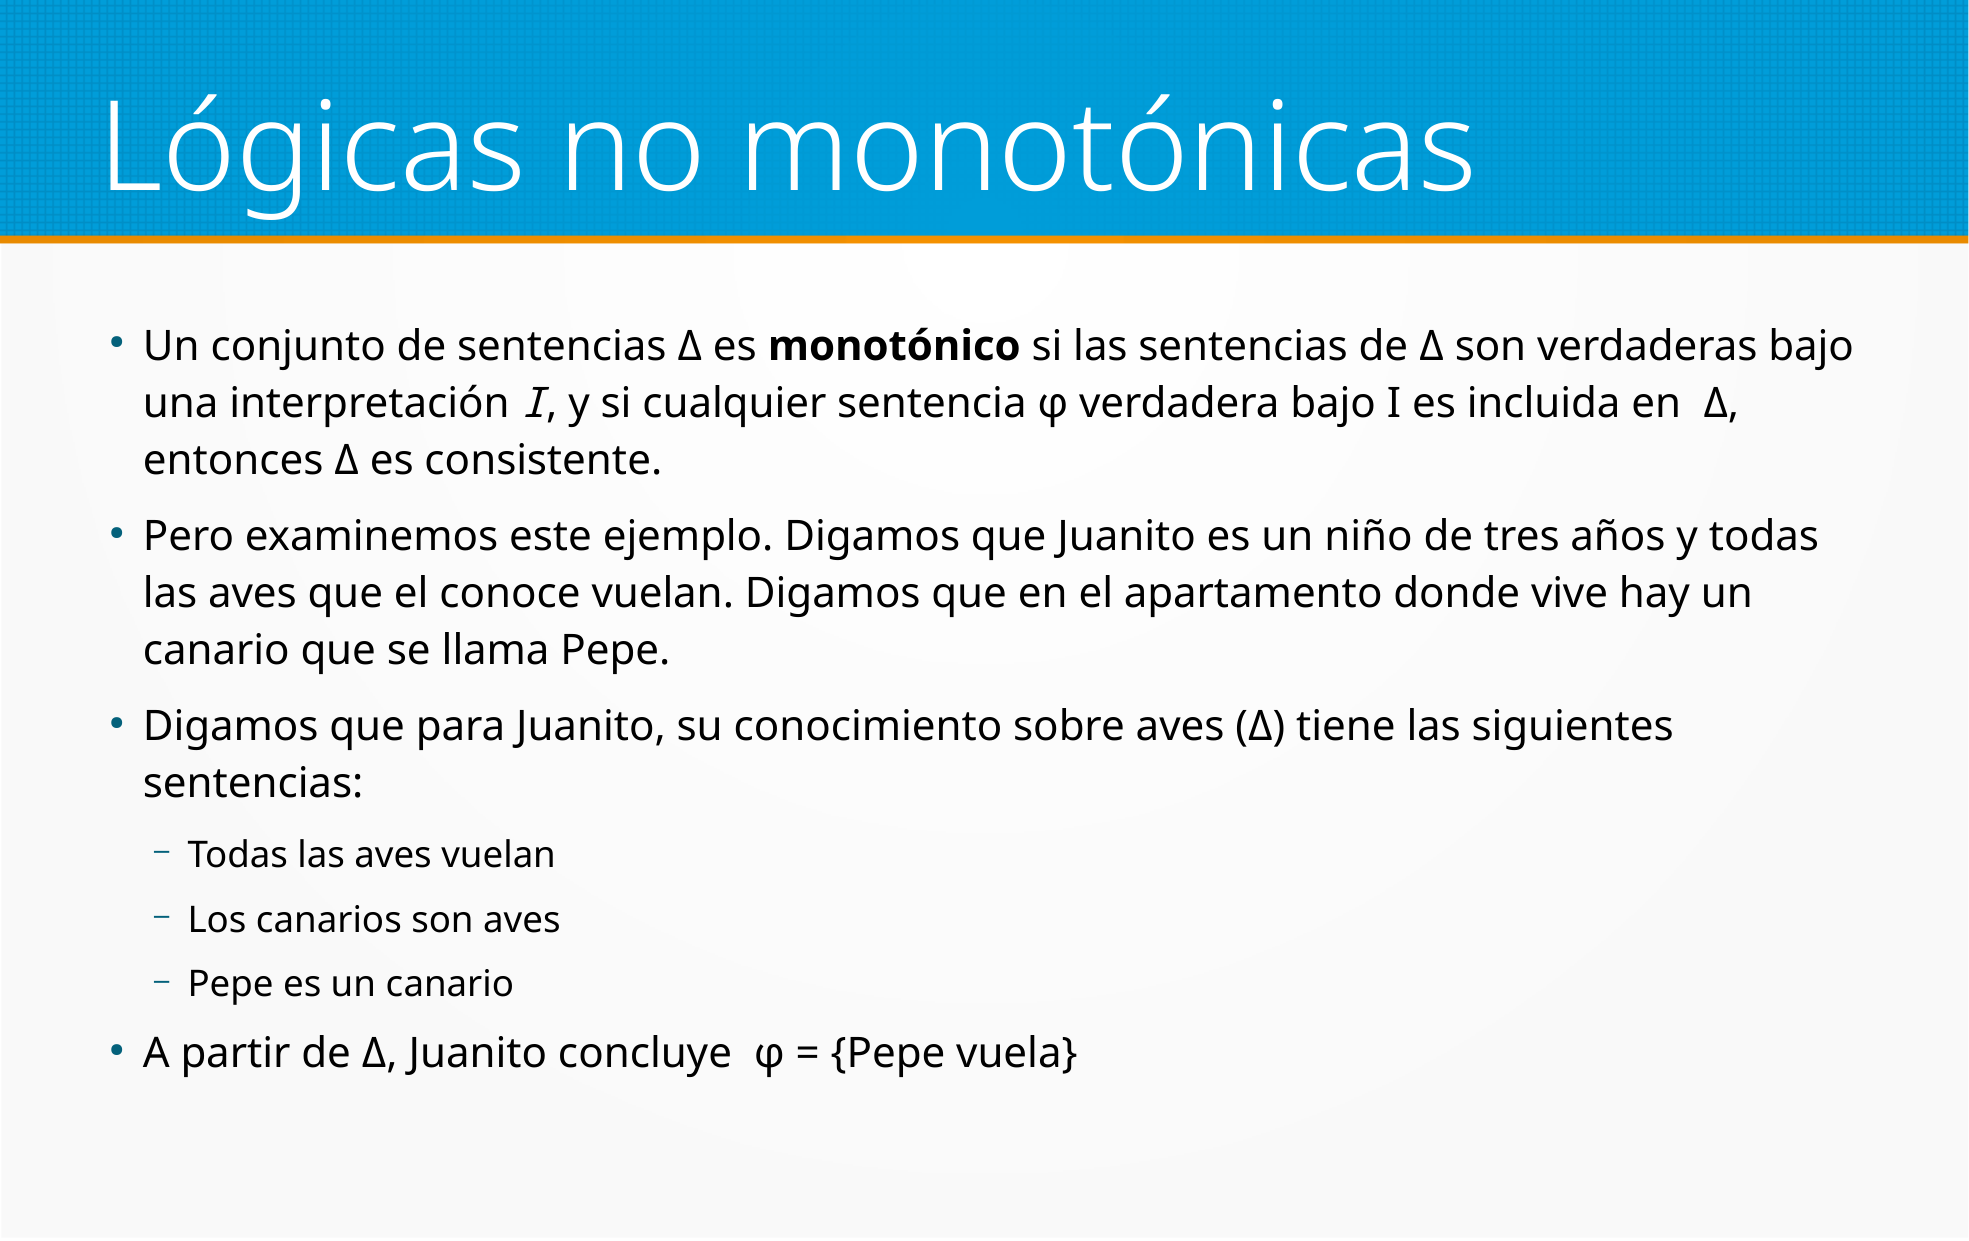

# Lógicas no monotónicas
Un conjunto de sentencias Δ es monotónico si las sentencias de Δ son verdaderas bajo una interpretación I, y si cualquier sentencia φ verdadera bajo I es incluida en Δ, entonces Δ es consistente.
Pero examinemos este ejemplo. Digamos que Juanito es un niño de tres años y todas las aves que el conoce vuelan. Digamos que en el apartamento donde vive hay un canario que se llama Pepe.
Digamos que para Juanito, su conocimiento sobre aves (Δ) tiene las siguientes sentencias:
Todas las aves vuelan
Los canarios son aves
Pepe es un canario
A partir de Δ, Juanito concluye φ = {Pepe vuela}